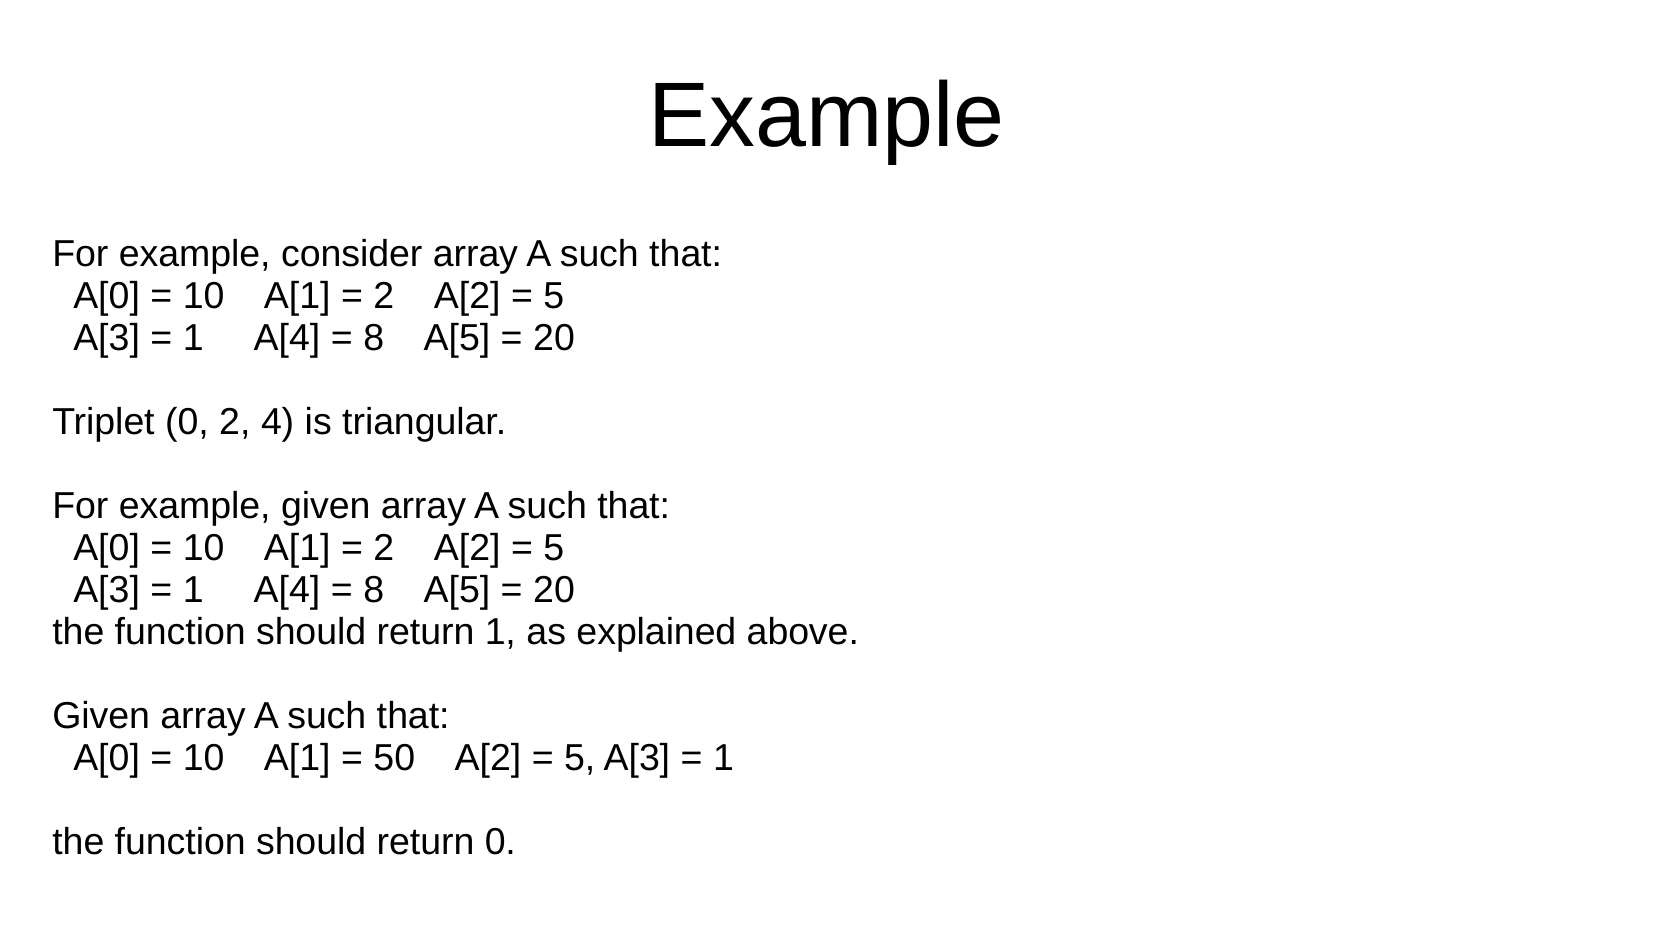

# Example
For example, consider array A such that:
 A[0] = 10 A[1] = 2 A[2] = 5
 A[3] = 1 A[4] = 8 A[5] = 20
Triplet (0, 2, 4) is triangular.
For example, given array A such that:
 A[0] = 10 A[1] = 2 A[2] = 5
 A[3] = 1 A[4] = 8 A[5] = 20
the function should return 1, as explained above.
Given array A such that:
 A[0] = 10 A[1] = 50 A[2] = 5, A[3] = 1
the function should return 0.